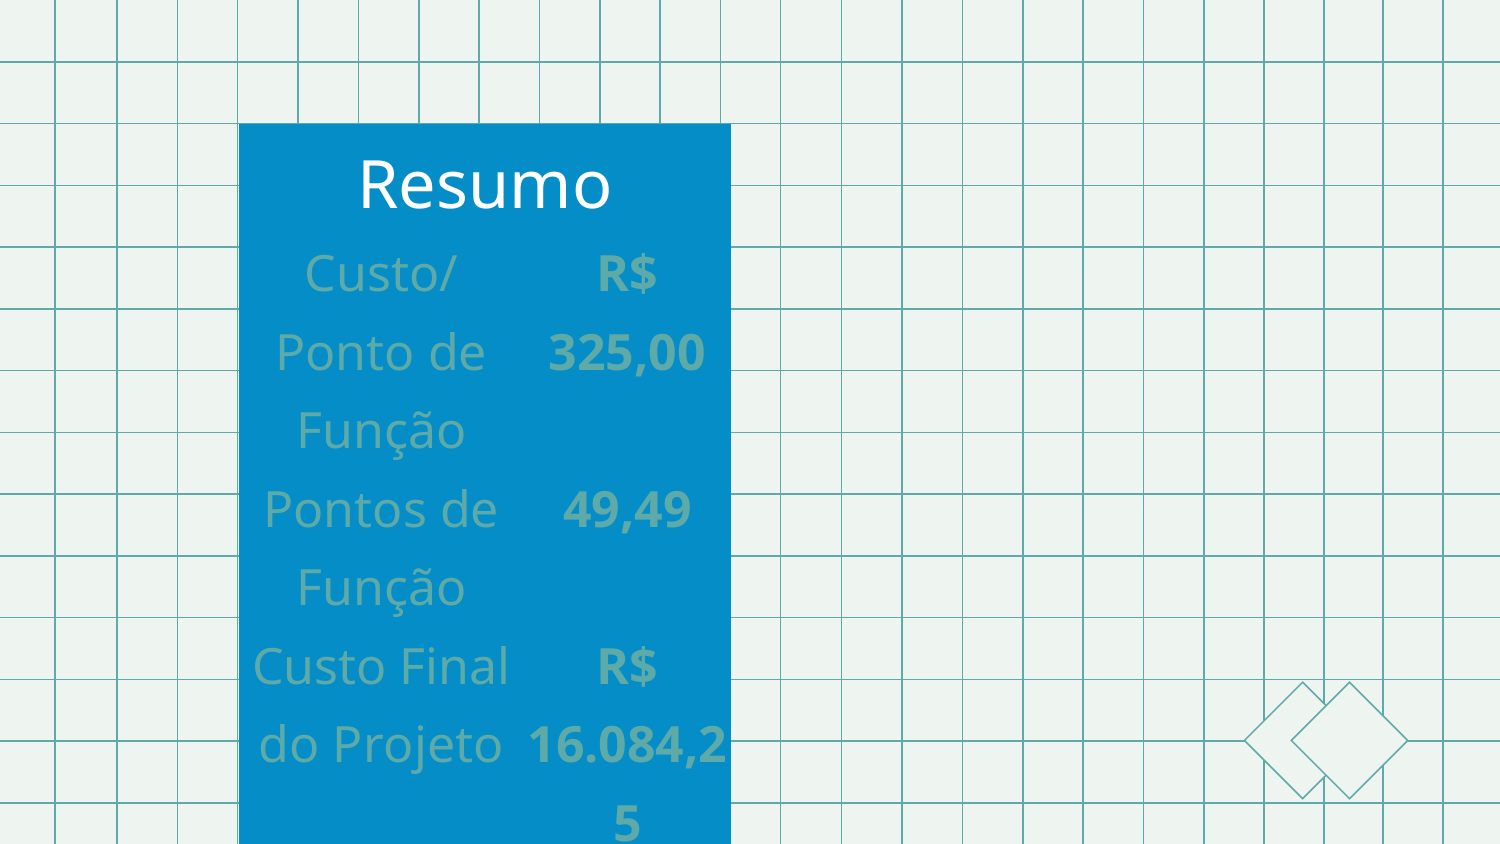

| Resumo | |
| --- | --- |
| Custo/ Ponto de Função | R$ 325,00 |
| Pontos de Função | 49,49 |
| Custo Final do Projeto | R$ 16.084,25 |
| Tempo do Projeto | 395,92h |